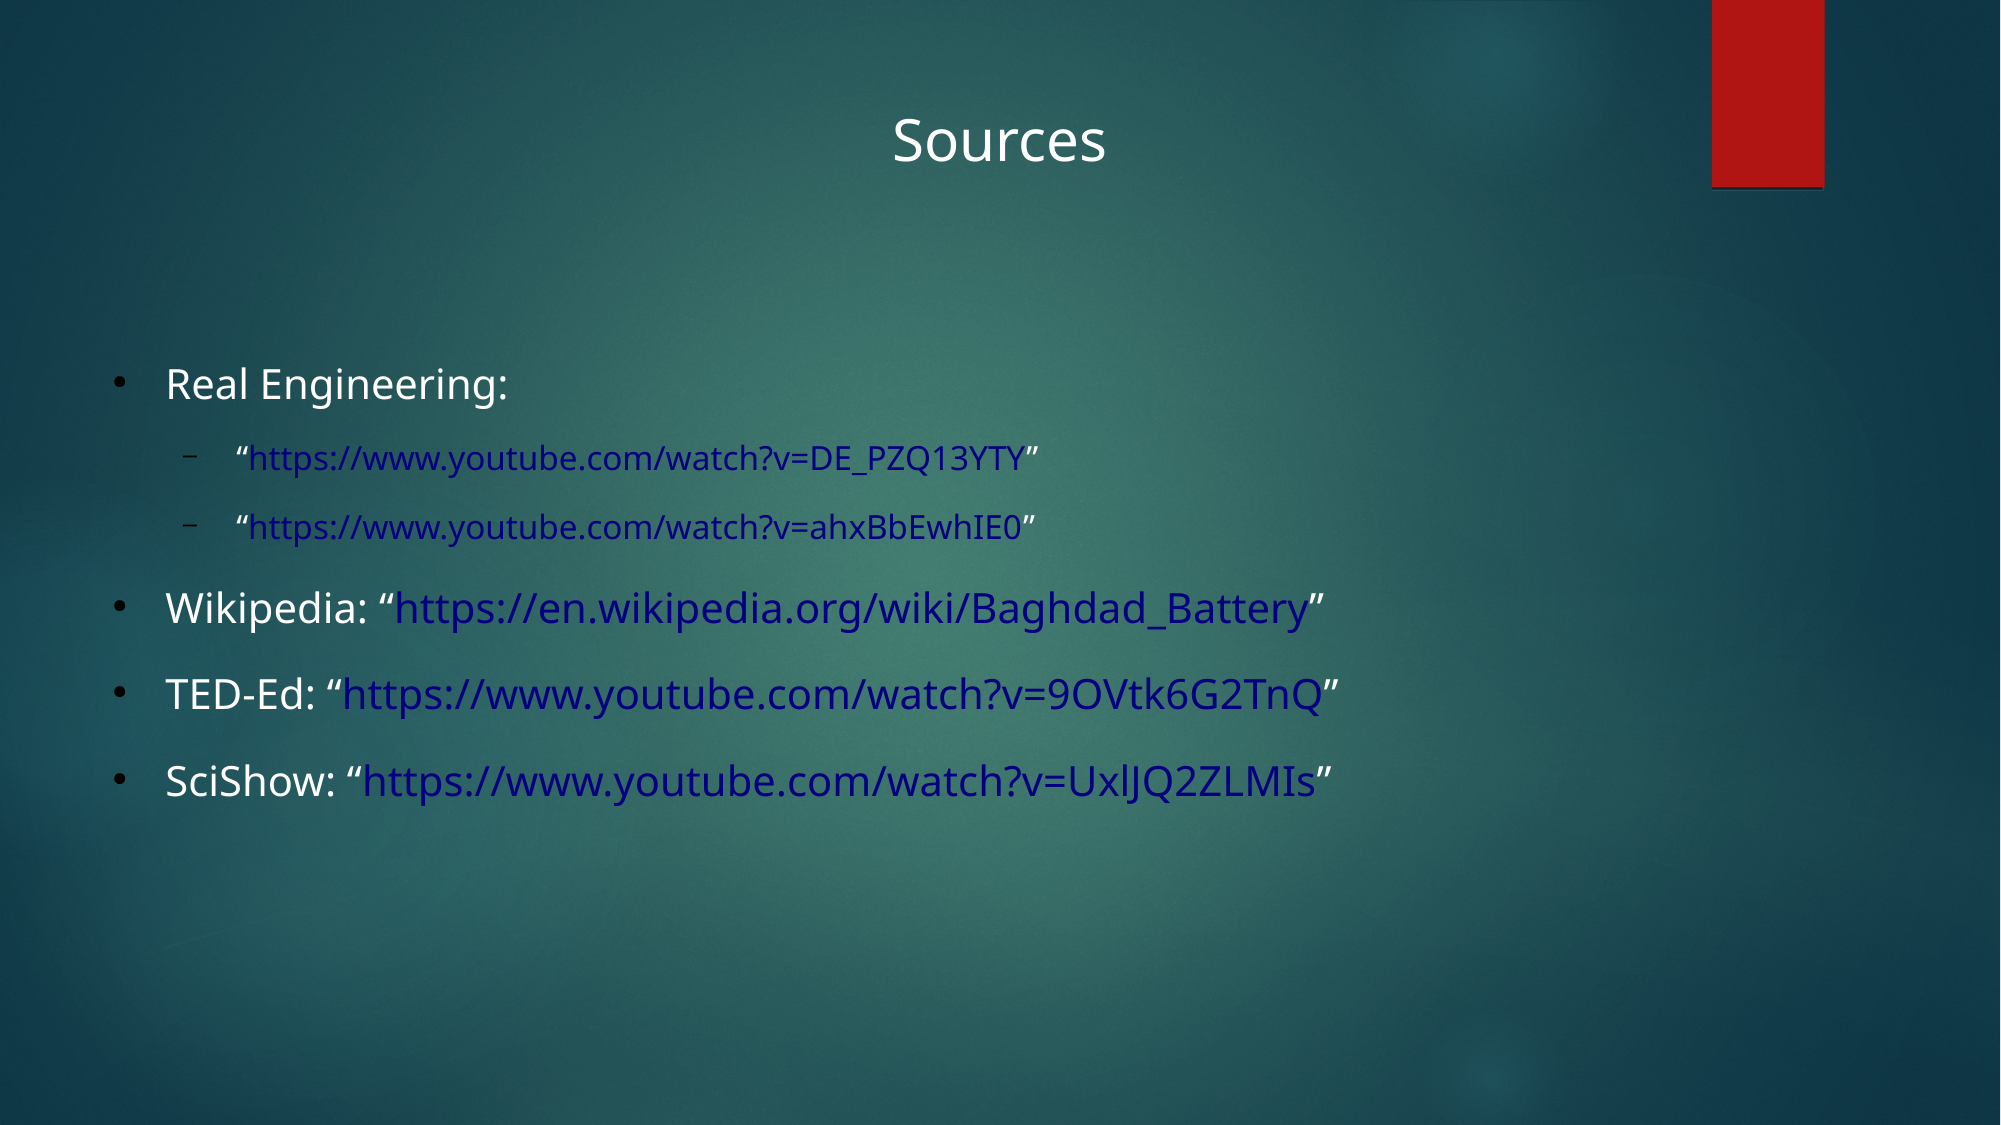

# Sources
Real Engineering:
“https://www.youtube.com/watch?v=DE_PZQ13YTY”
“https://www.youtube.com/watch?v=ahxBbEwhIE0”
Wikipedia: “https://en.wikipedia.org/wiki/Baghdad_Battery”
TED-Ed: “https://www.youtube.com/watch?v=9OVtk6G2TnQ”
SciShow: “https://www.youtube.com/watch?v=UxlJQ2ZLMIs”